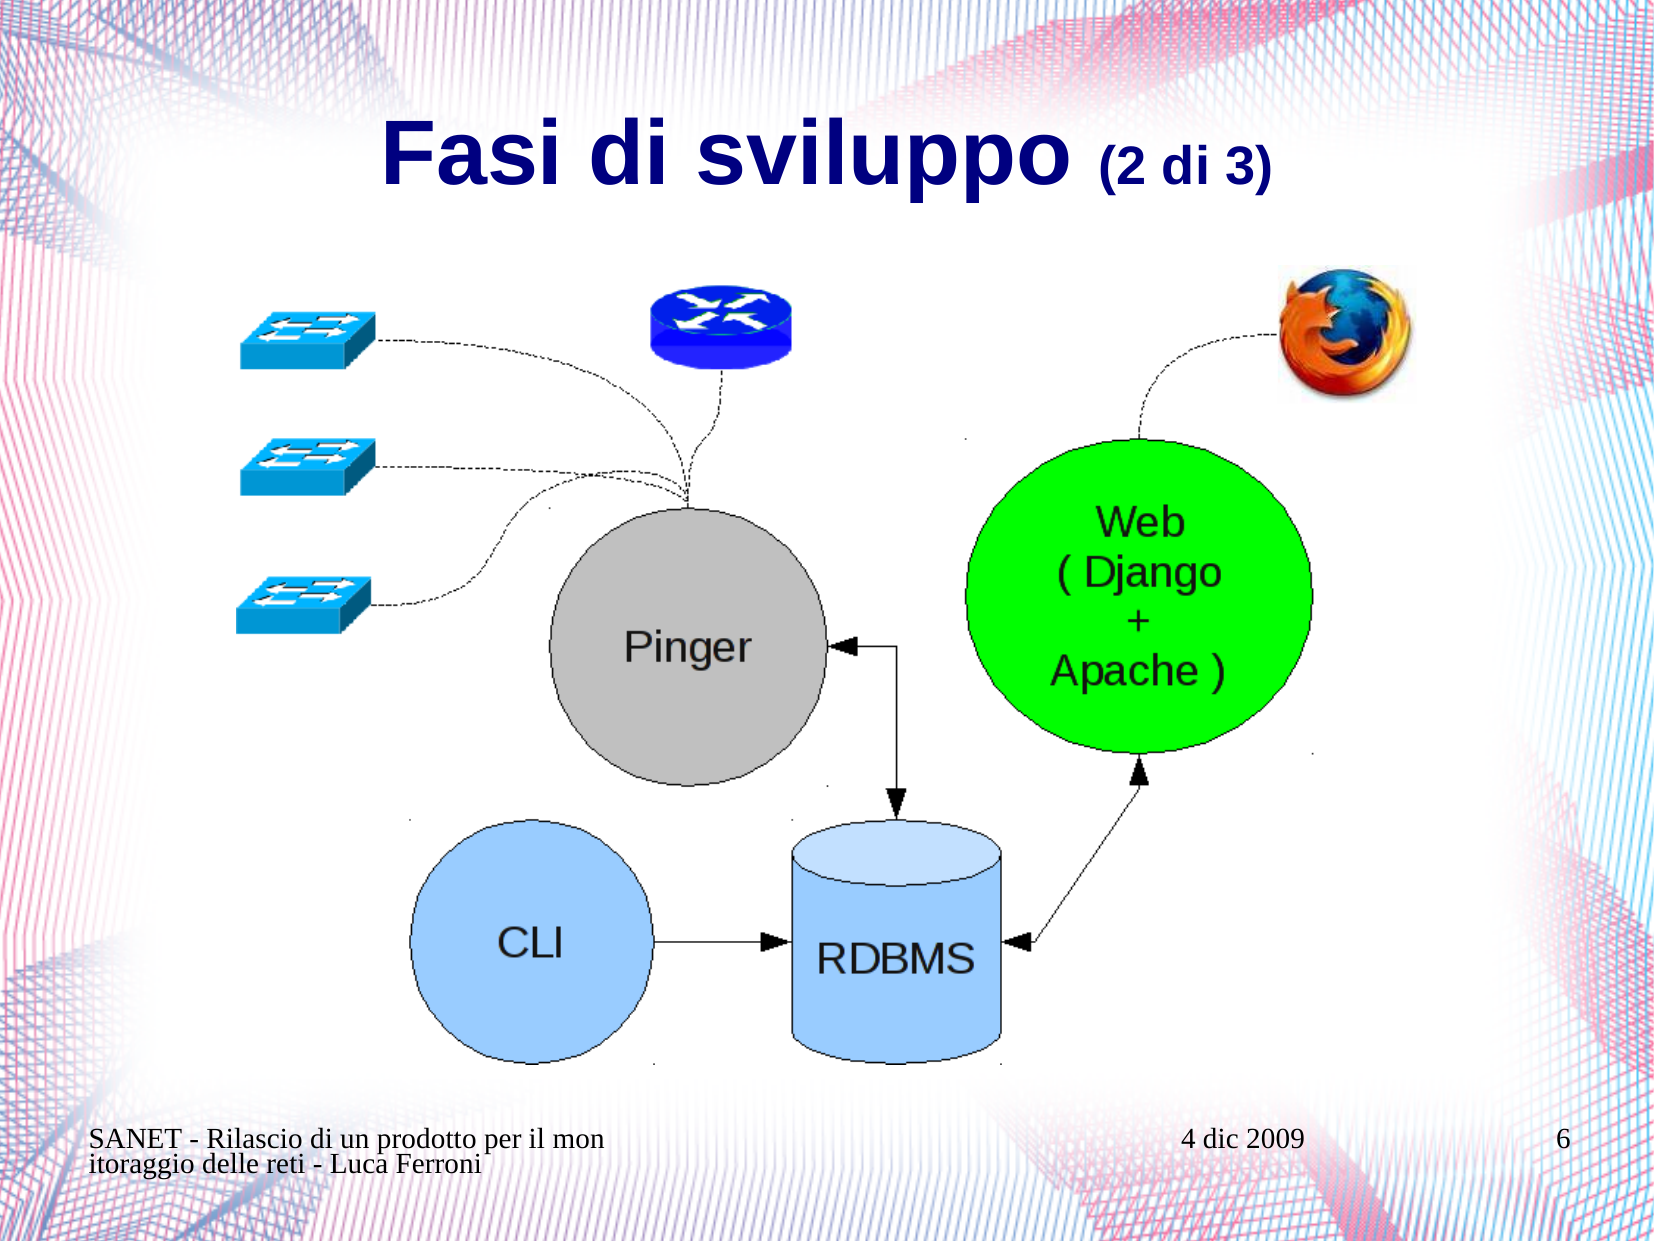

# Fasi di sviluppo (2 di 3)
SANET - Rilascio di un prodotto per il monitoraggio delle reti - Luca Ferroni
6
4 dic 2009